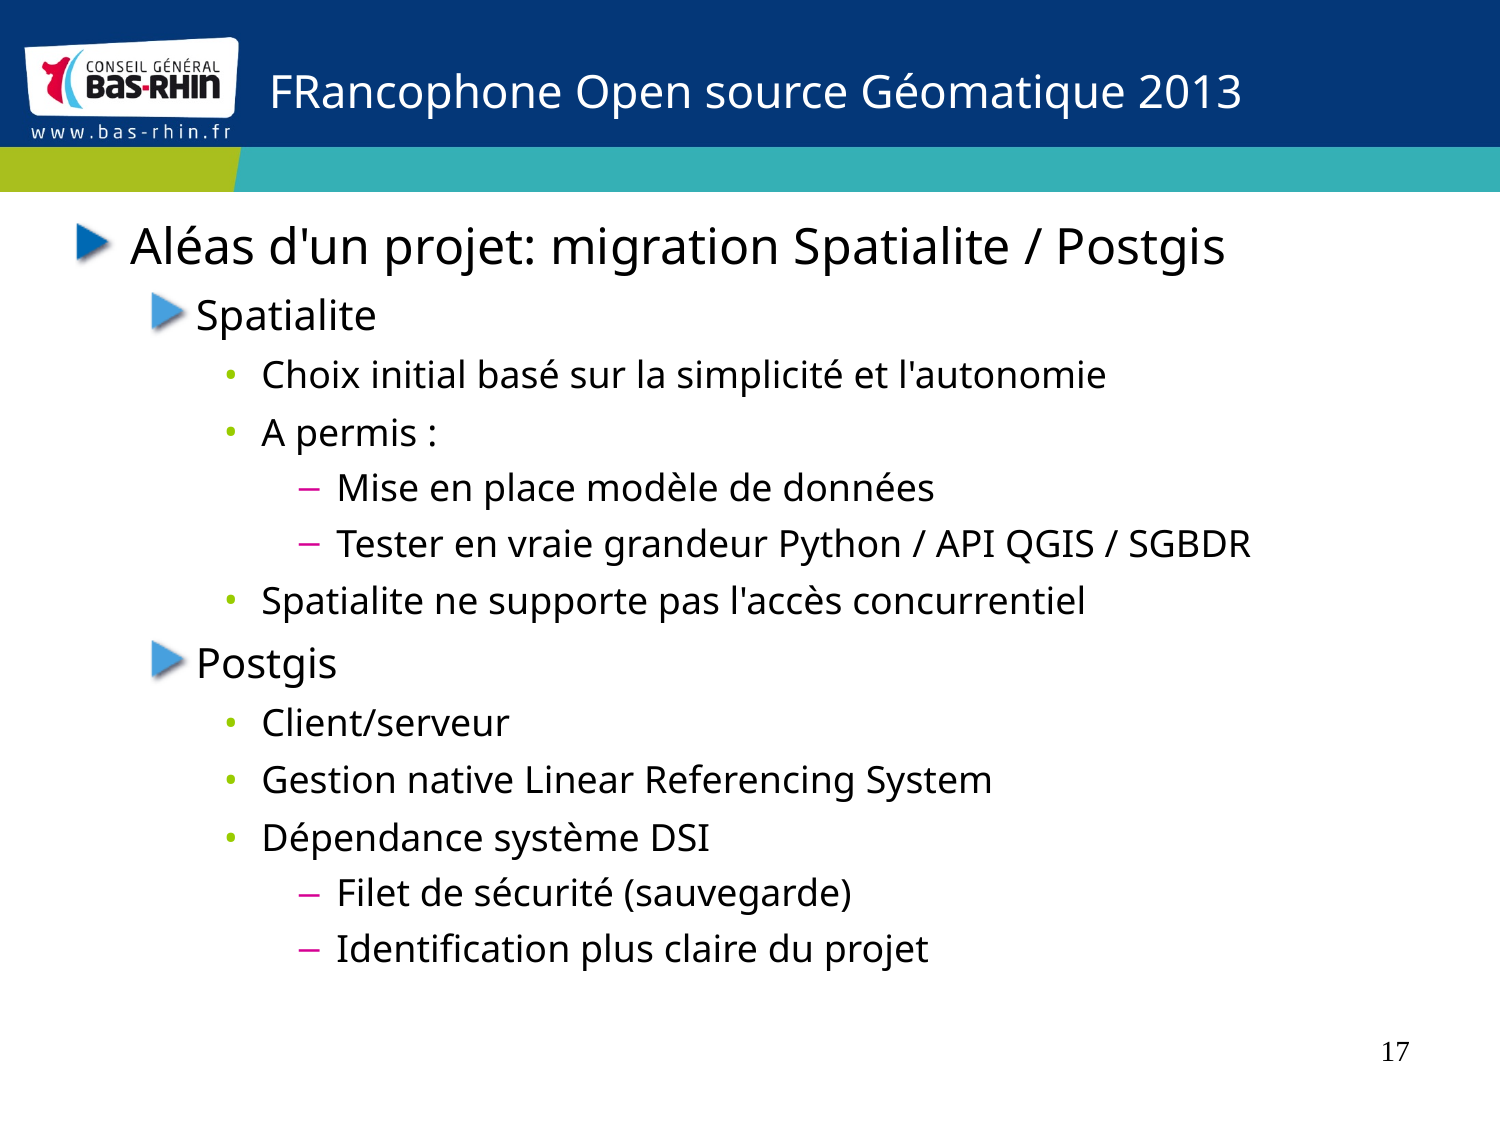

# FRancophone Open source Géomatique 2013
Aléas d'un projet: migration Spatialite / Postgis
Spatialite
Choix initial basé sur la simplicité et l'autonomie
A permis :
Mise en place modèle de données
Tester en vraie grandeur Python / API QGIS / SGBDR
Spatialite ne supporte pas l'accès concurrentiel
Postgis
Client/serveur
Gestion native Linear Referencing System
Dépendance système DSI
Filet de sécurité (sauvegarde)
Identification plus claire du projet
17